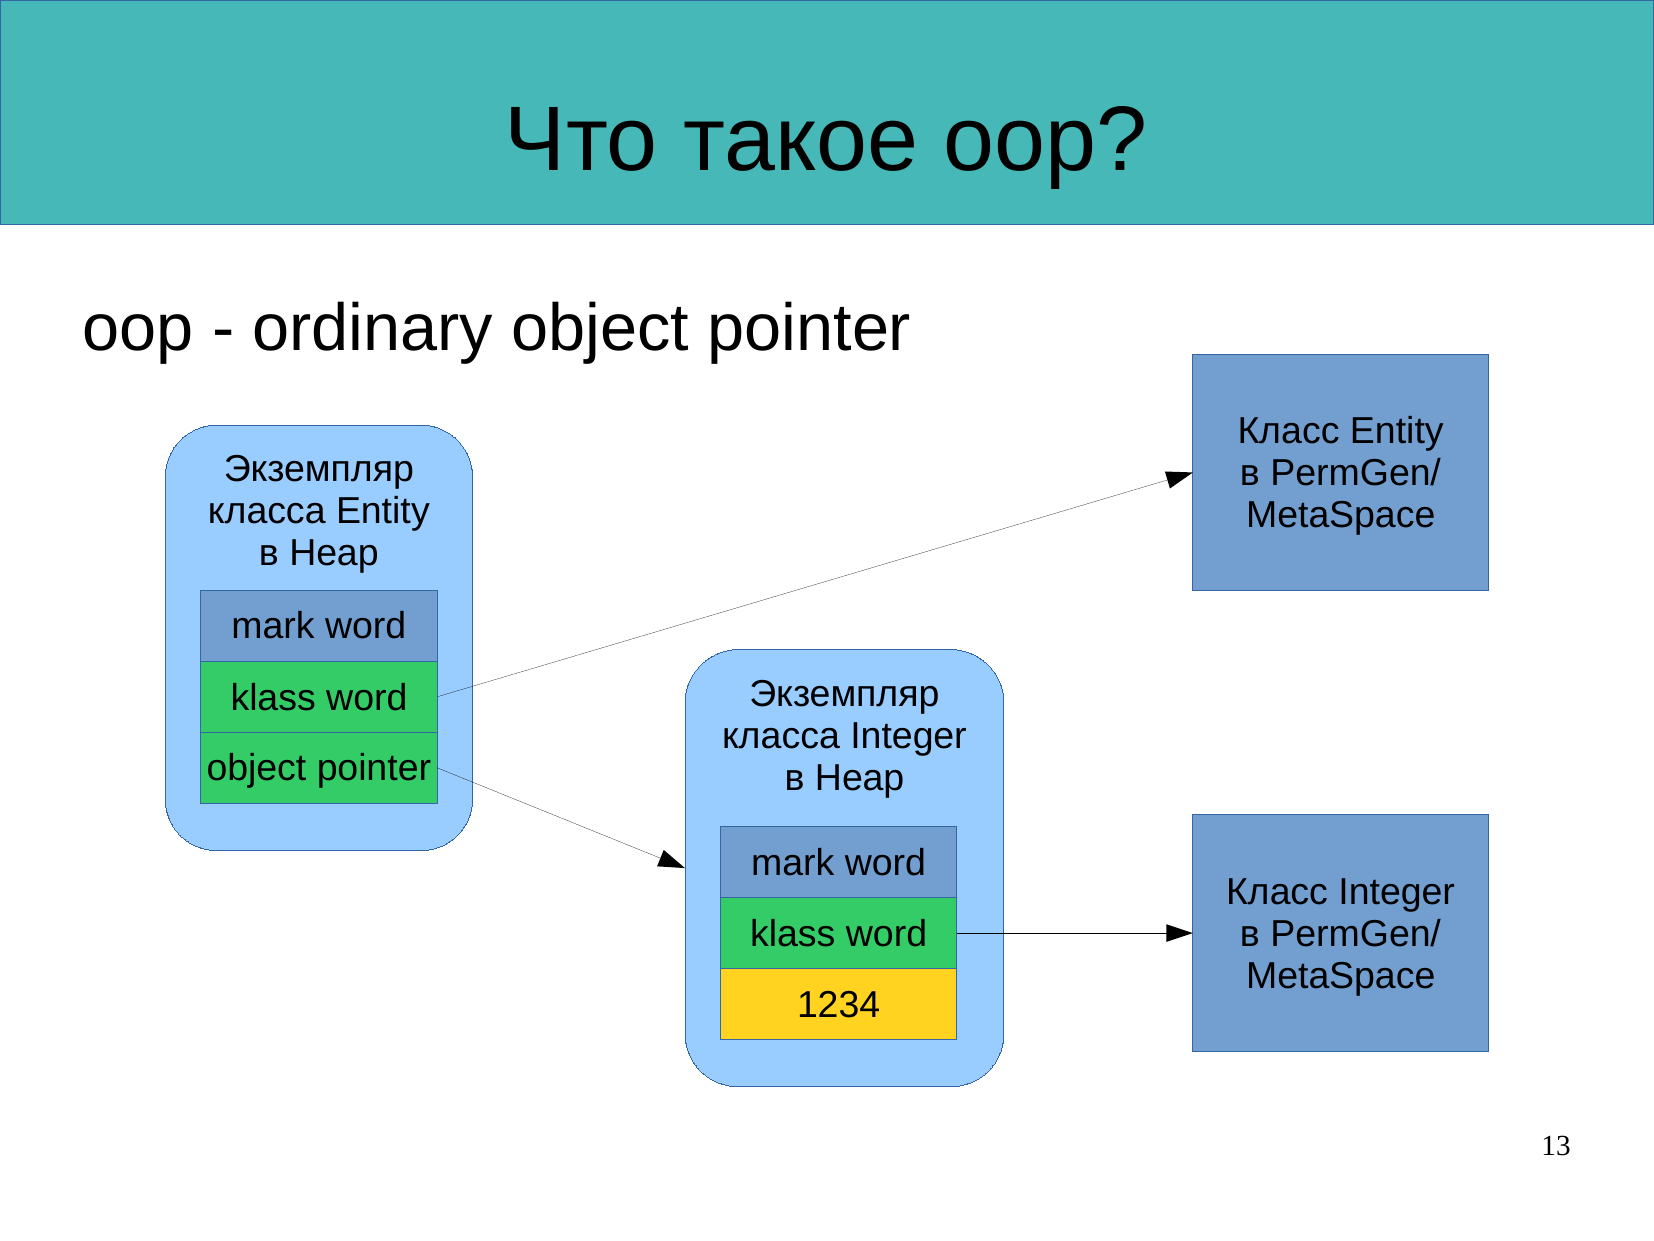

# Что такое oop?
oop - ordinary object pointer
Класс Entity
в PermGen/
MetaSpace
Экземпляр
класса Entity
в Heap
mark word
Экземпляр
класса Integer
в Heap
klass word
object pointer
Класс Integer
в PermGen/
MetaSpace
mark word
klass word
1234
13